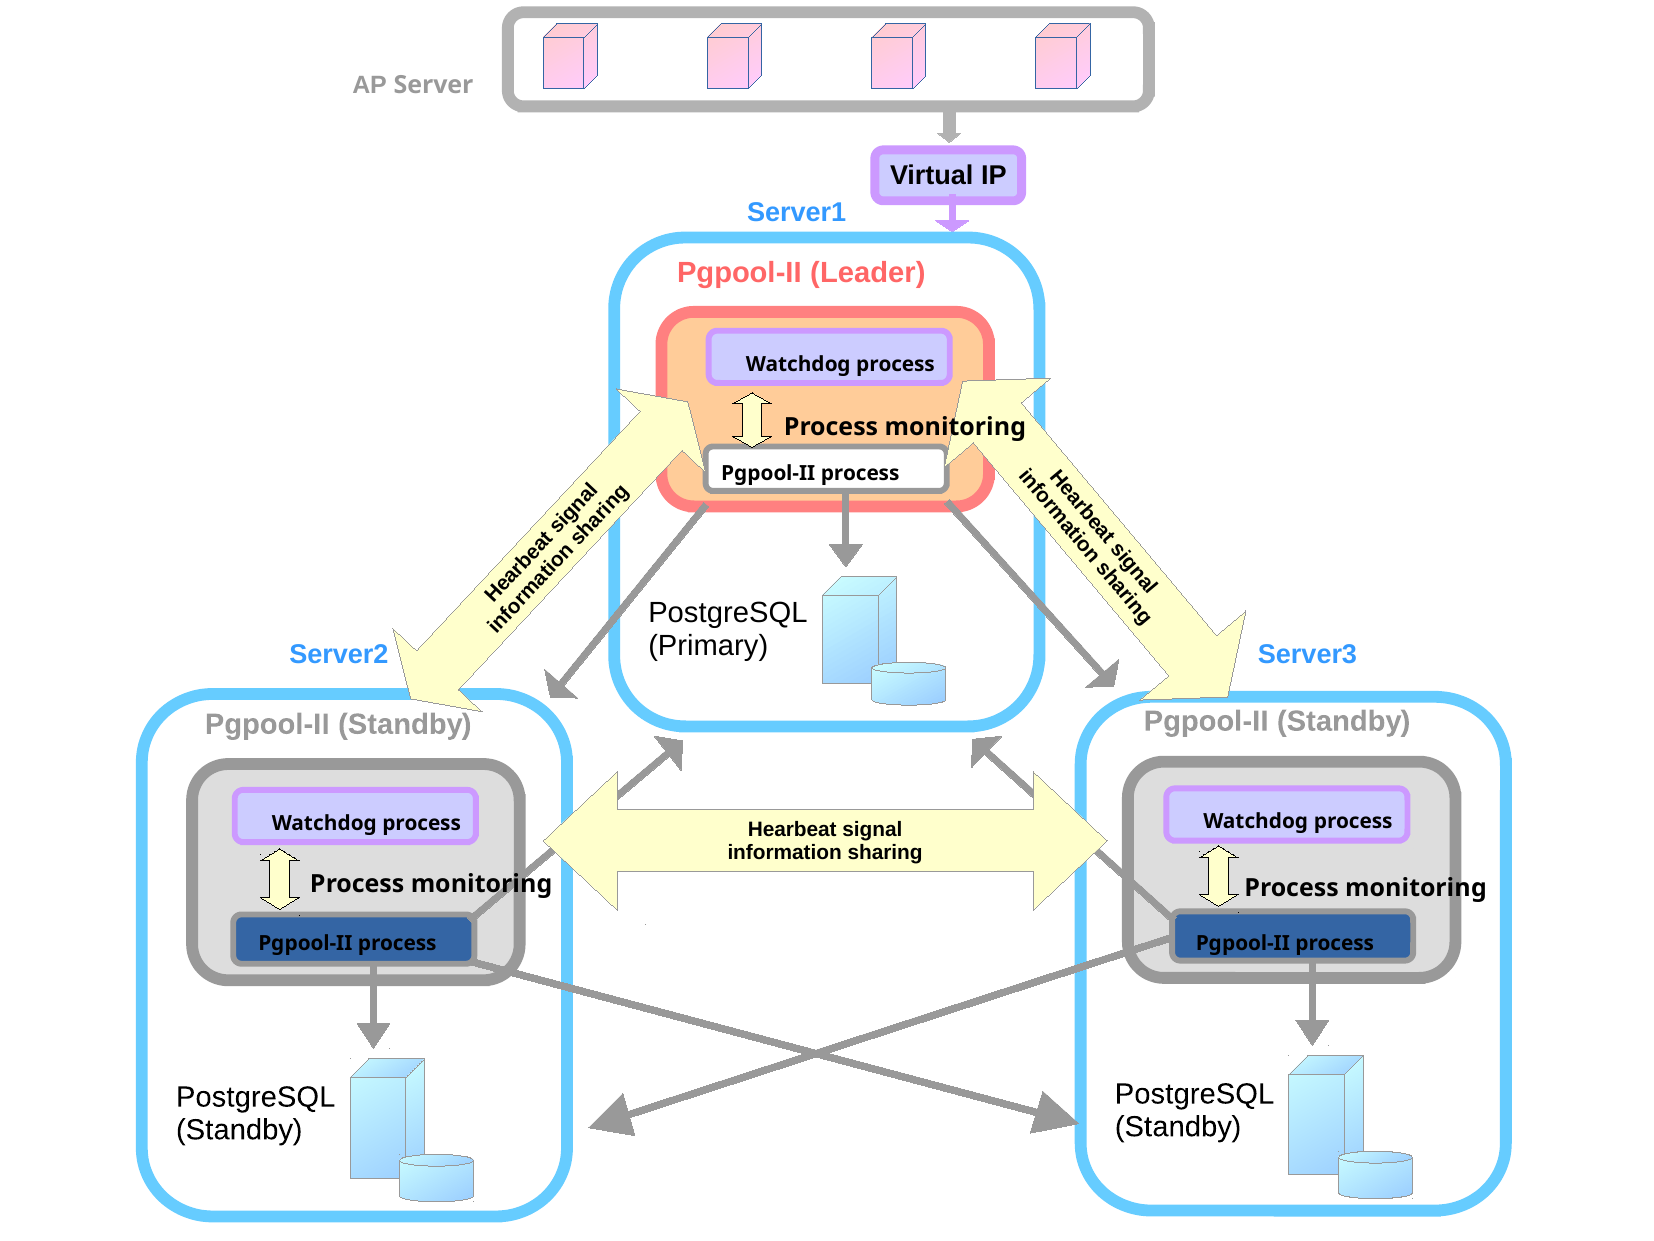

AP Server
Virtual IP
Server1
Pgpool-II (Leader)
Watchdog process
Process monitoring
Pgpool-II process
Hearbeat signal
information sharing
Hearbeat signal
information sharing
PostgreSQL
(Primary)
Server3
Server2
Hearbeat signal
information sharing
Watchdog process
Watchdog process
Process monitoring
Process monitoring
Pgpool-II process
Pgpool-II process